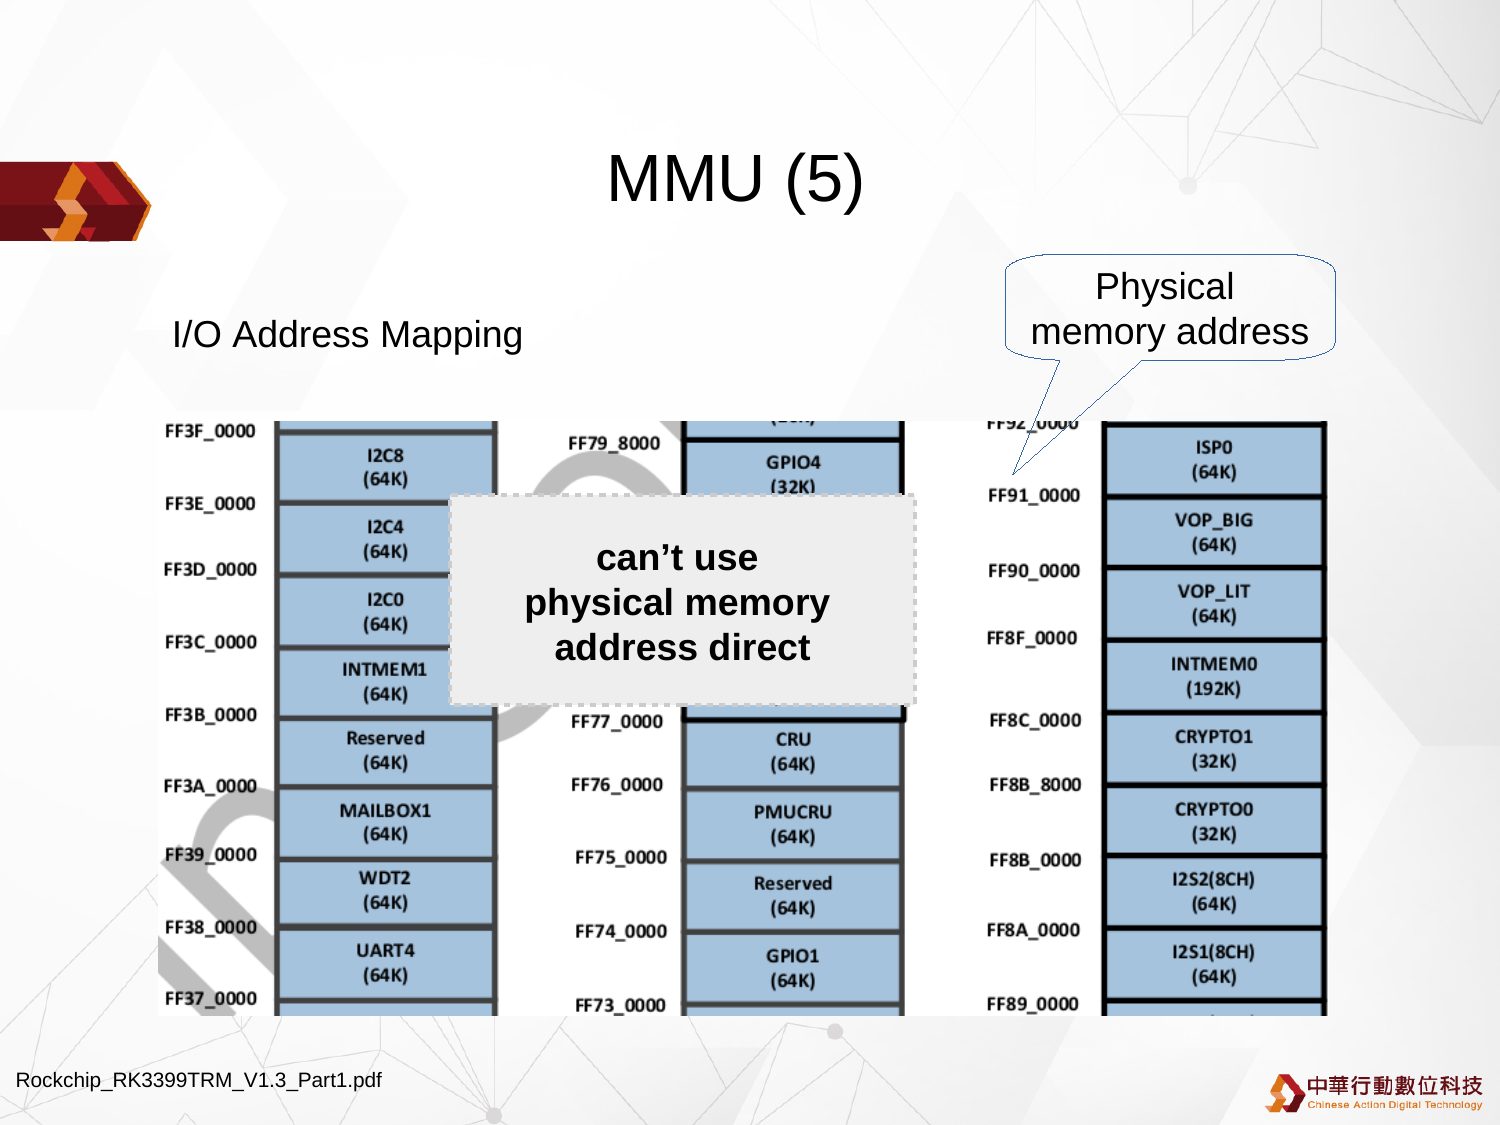

# MMU (5)
Physical
memory address
I/O Address Mapping
can’t use
physical memory
address direct
Rockchip_RK3399TRM_V1.3_Part1.pdf